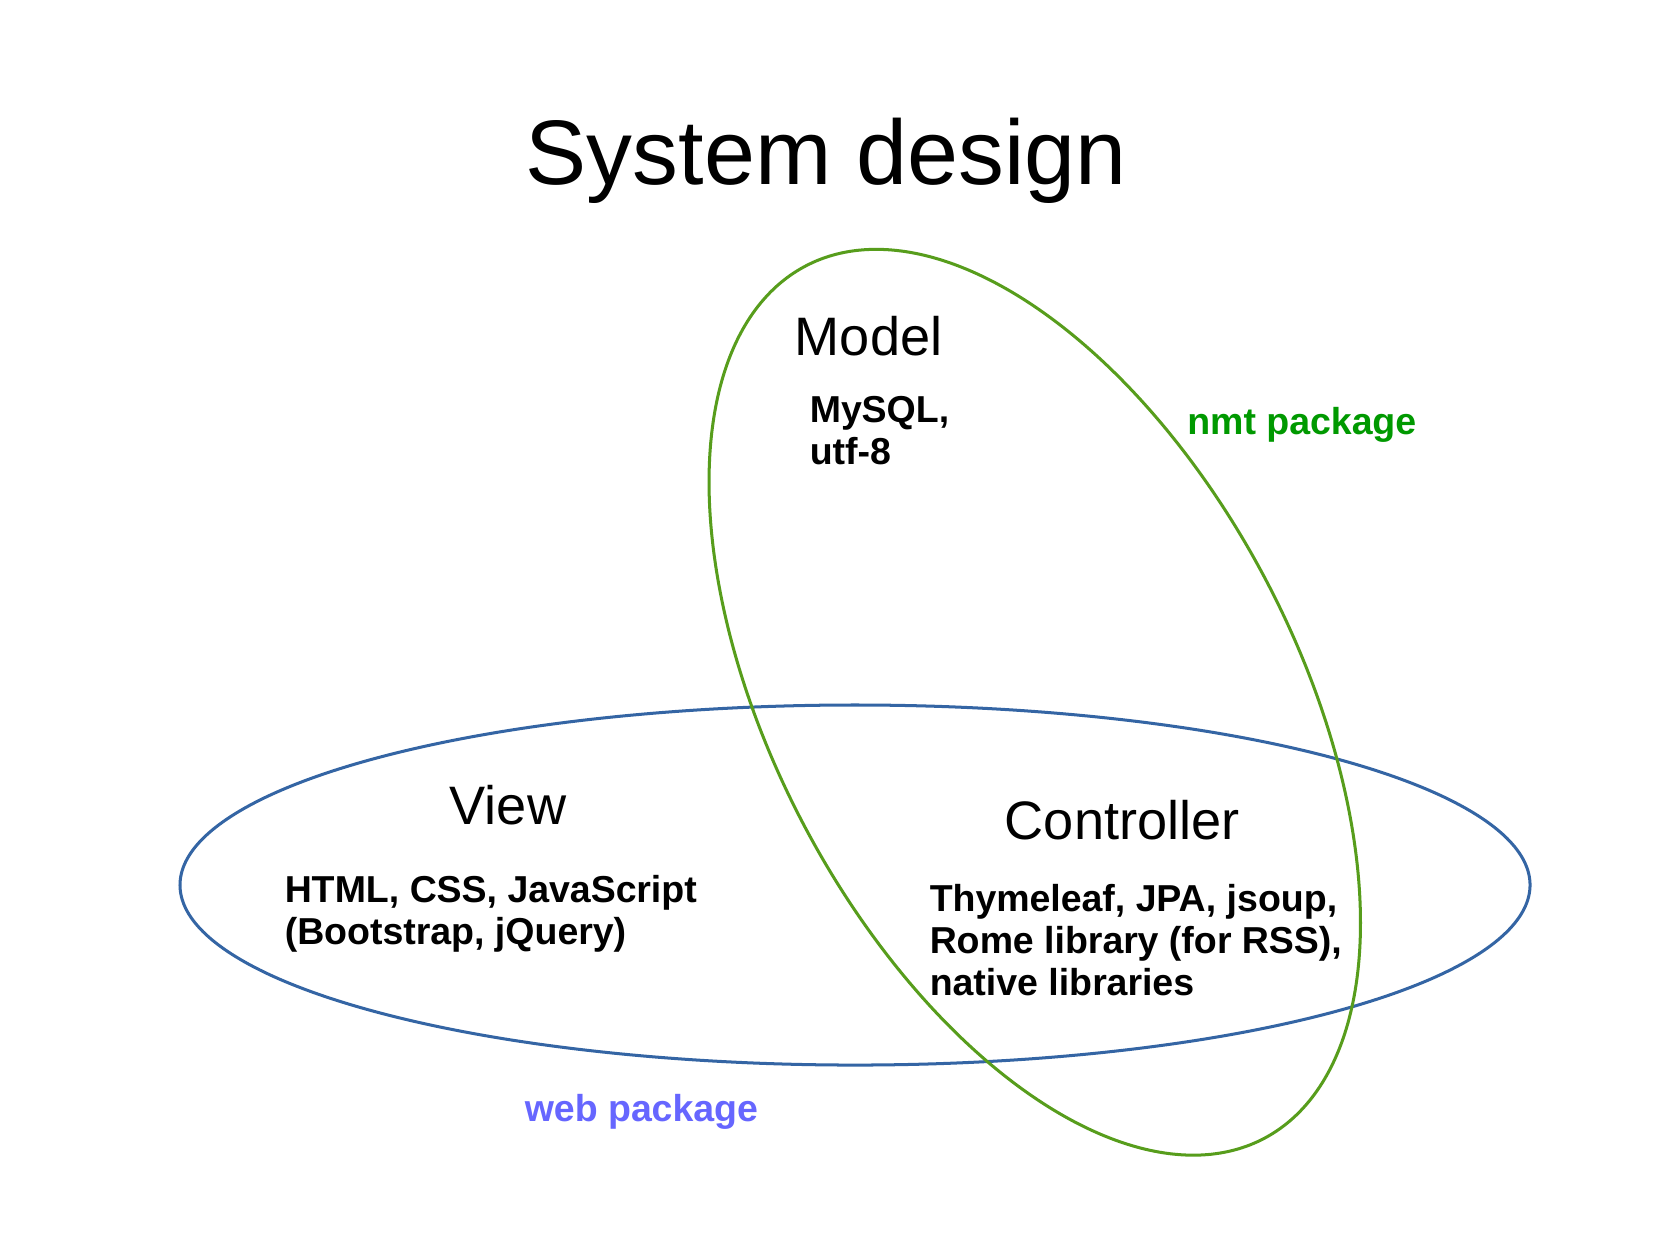

# System design
Model
MySQL, utf-8
nmt package
View
Controller
HTML, CSS, JavaScript (Bootstrap, jQuery)
Thymeleaf, JPA, jsoup,
Rome library (for RSS),
native libraries
web package